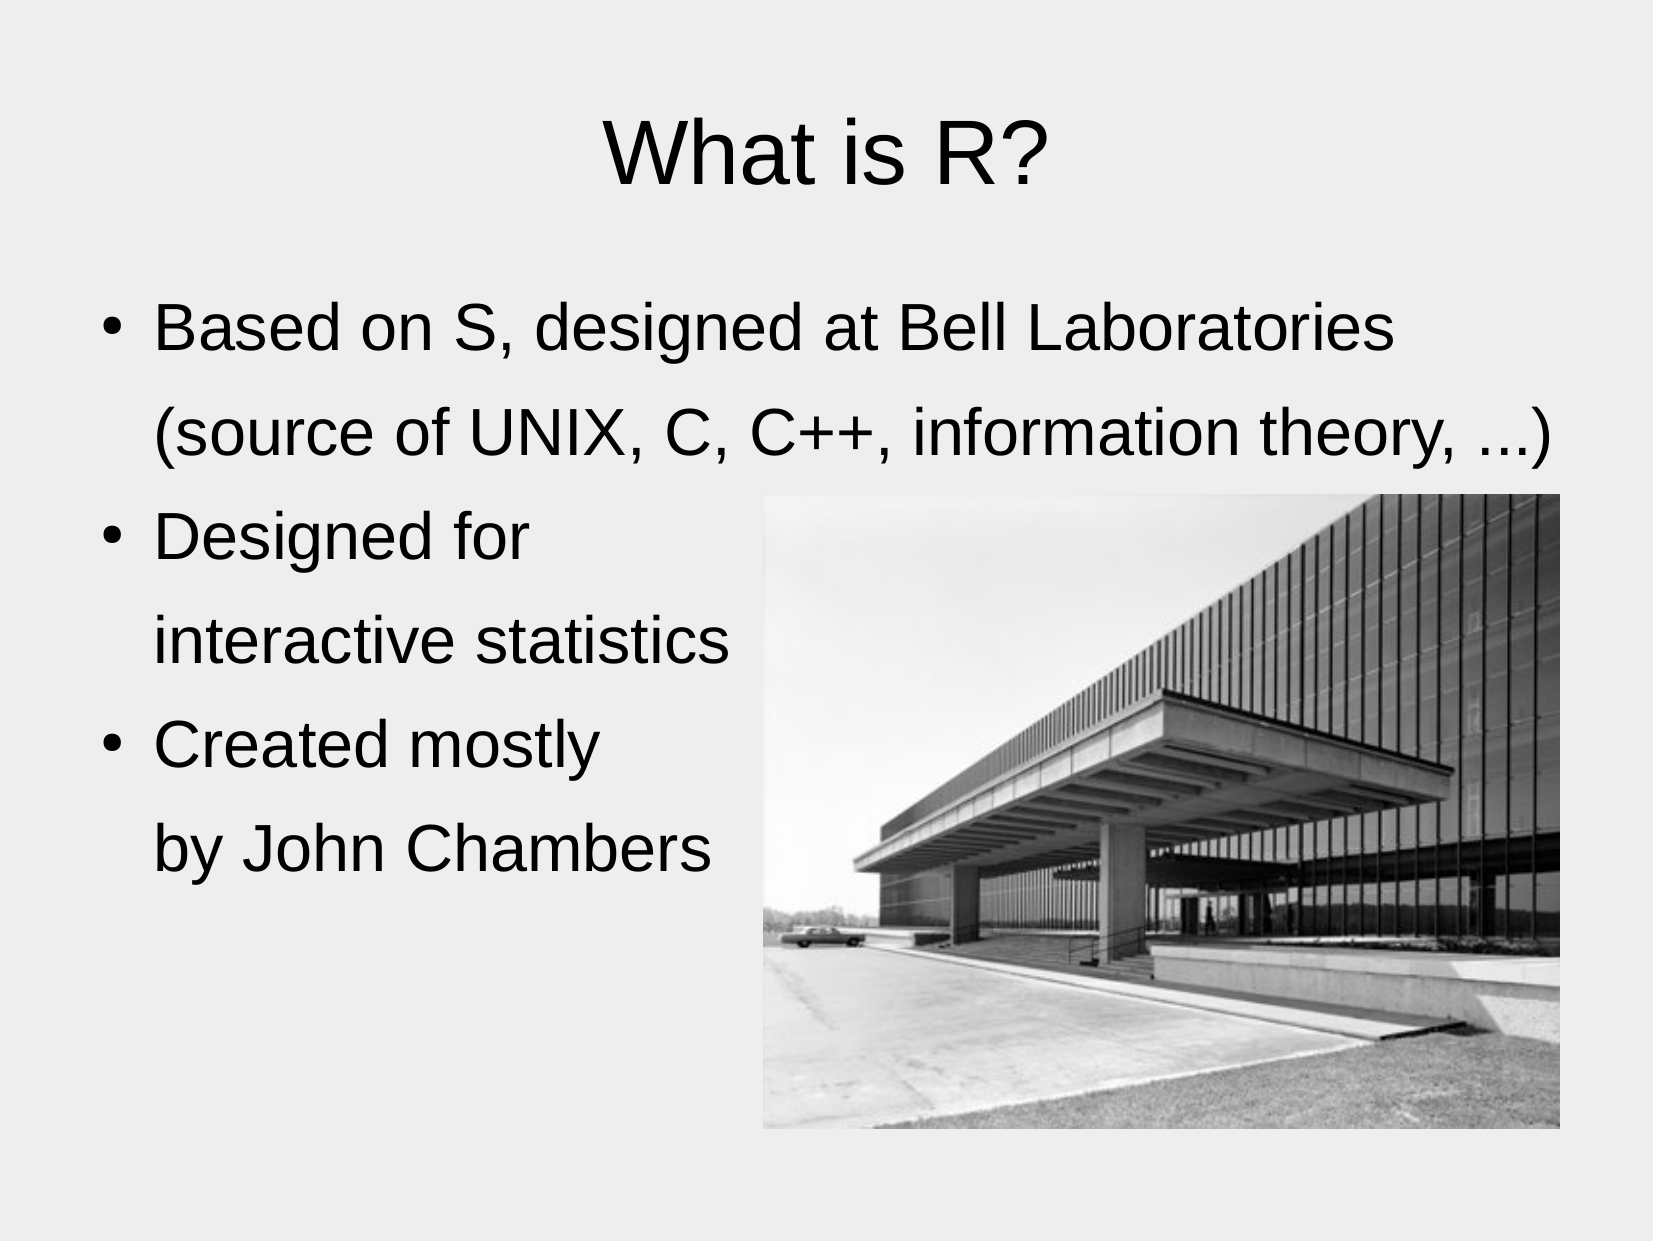

# What is R?
Based on S, designed at Bell Laboratories
(source of UNIX, C, C++, information theory, ...)
Designed for
interactive statistics
Created mostly
by John Chambers